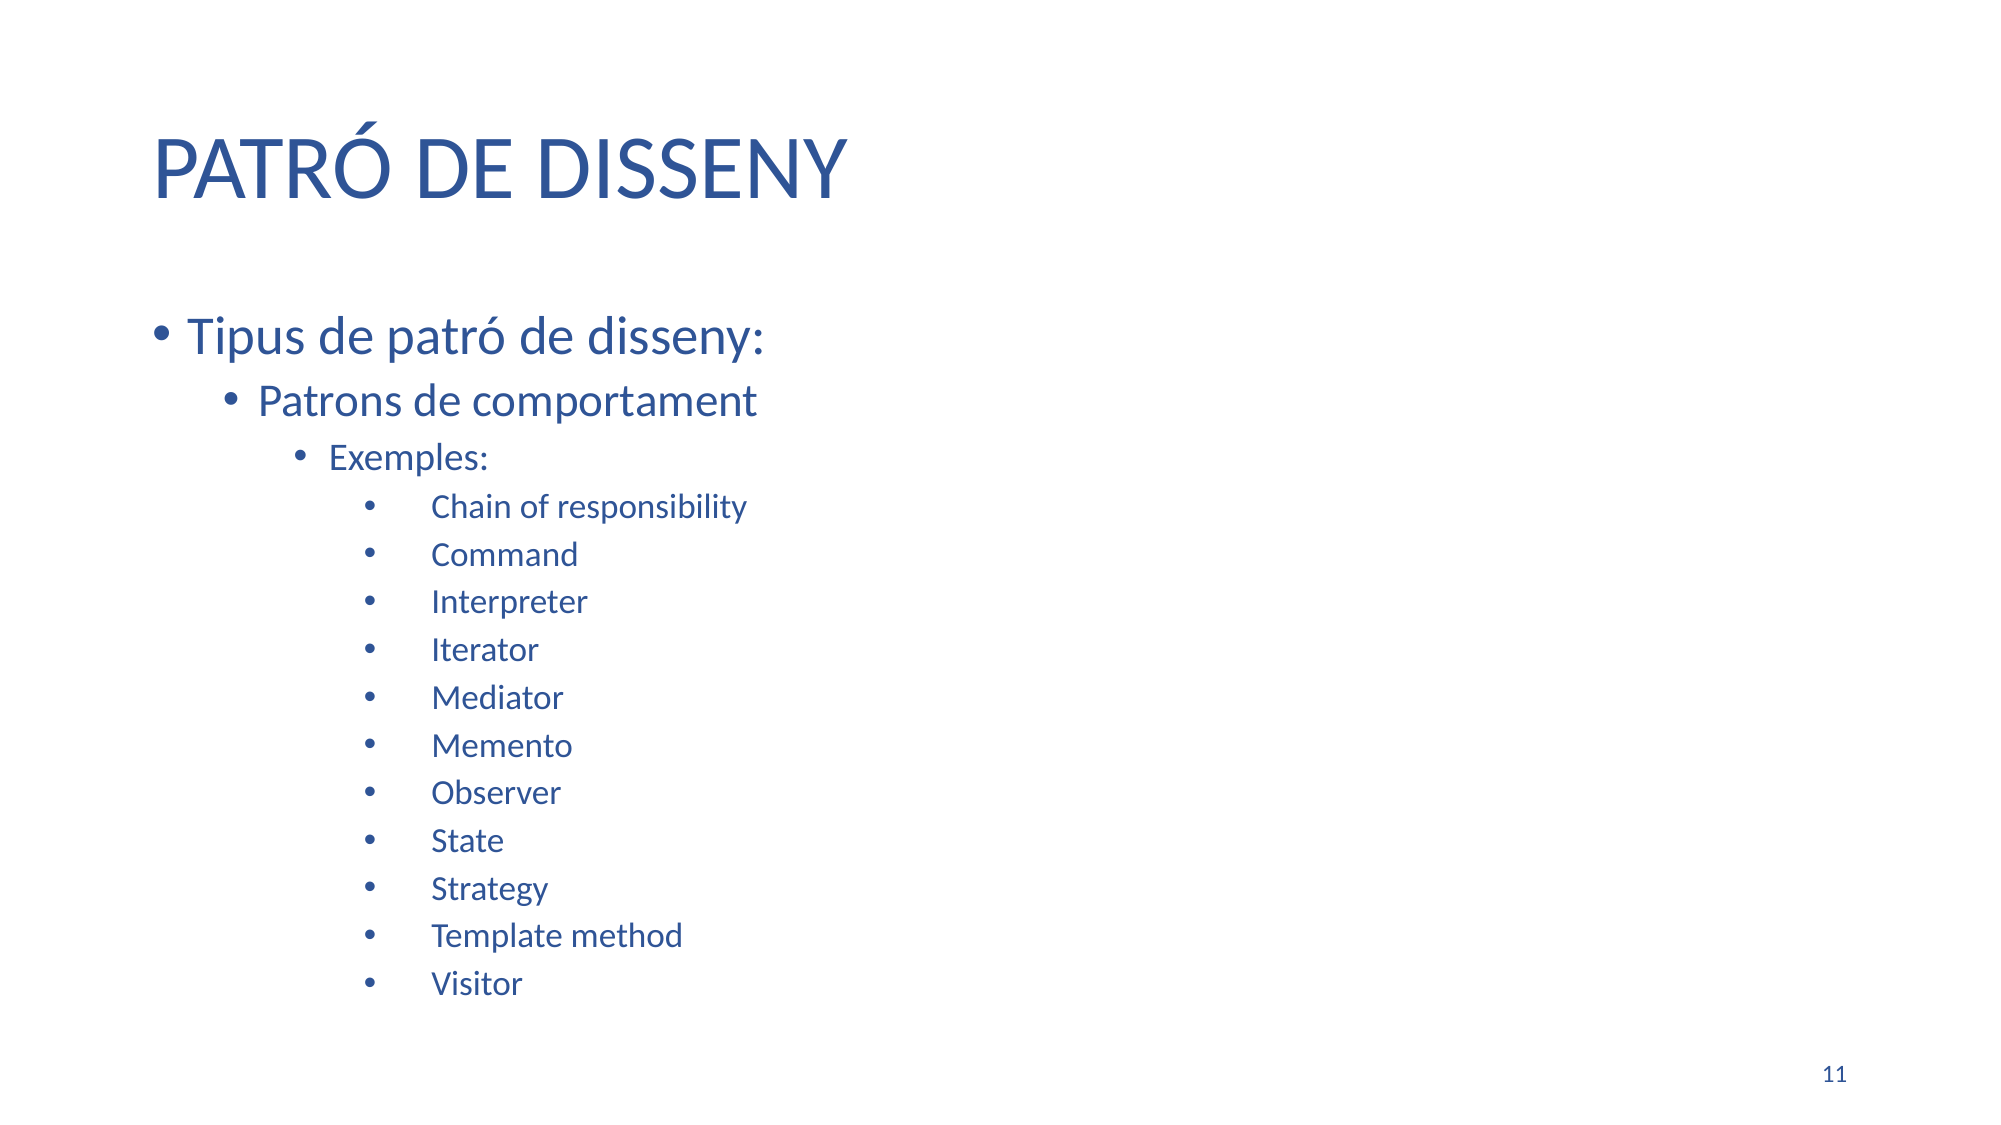

# PATRÓ DE DISSENY
Tipus de patró de disseny:
Patrons de comportament
Exemples:
 Chain of responsibility
 Command
 Interpreter
 Iterator
 Mediator
 Memento
 Observer
 State
 Strategy
 Template method
 Visitor